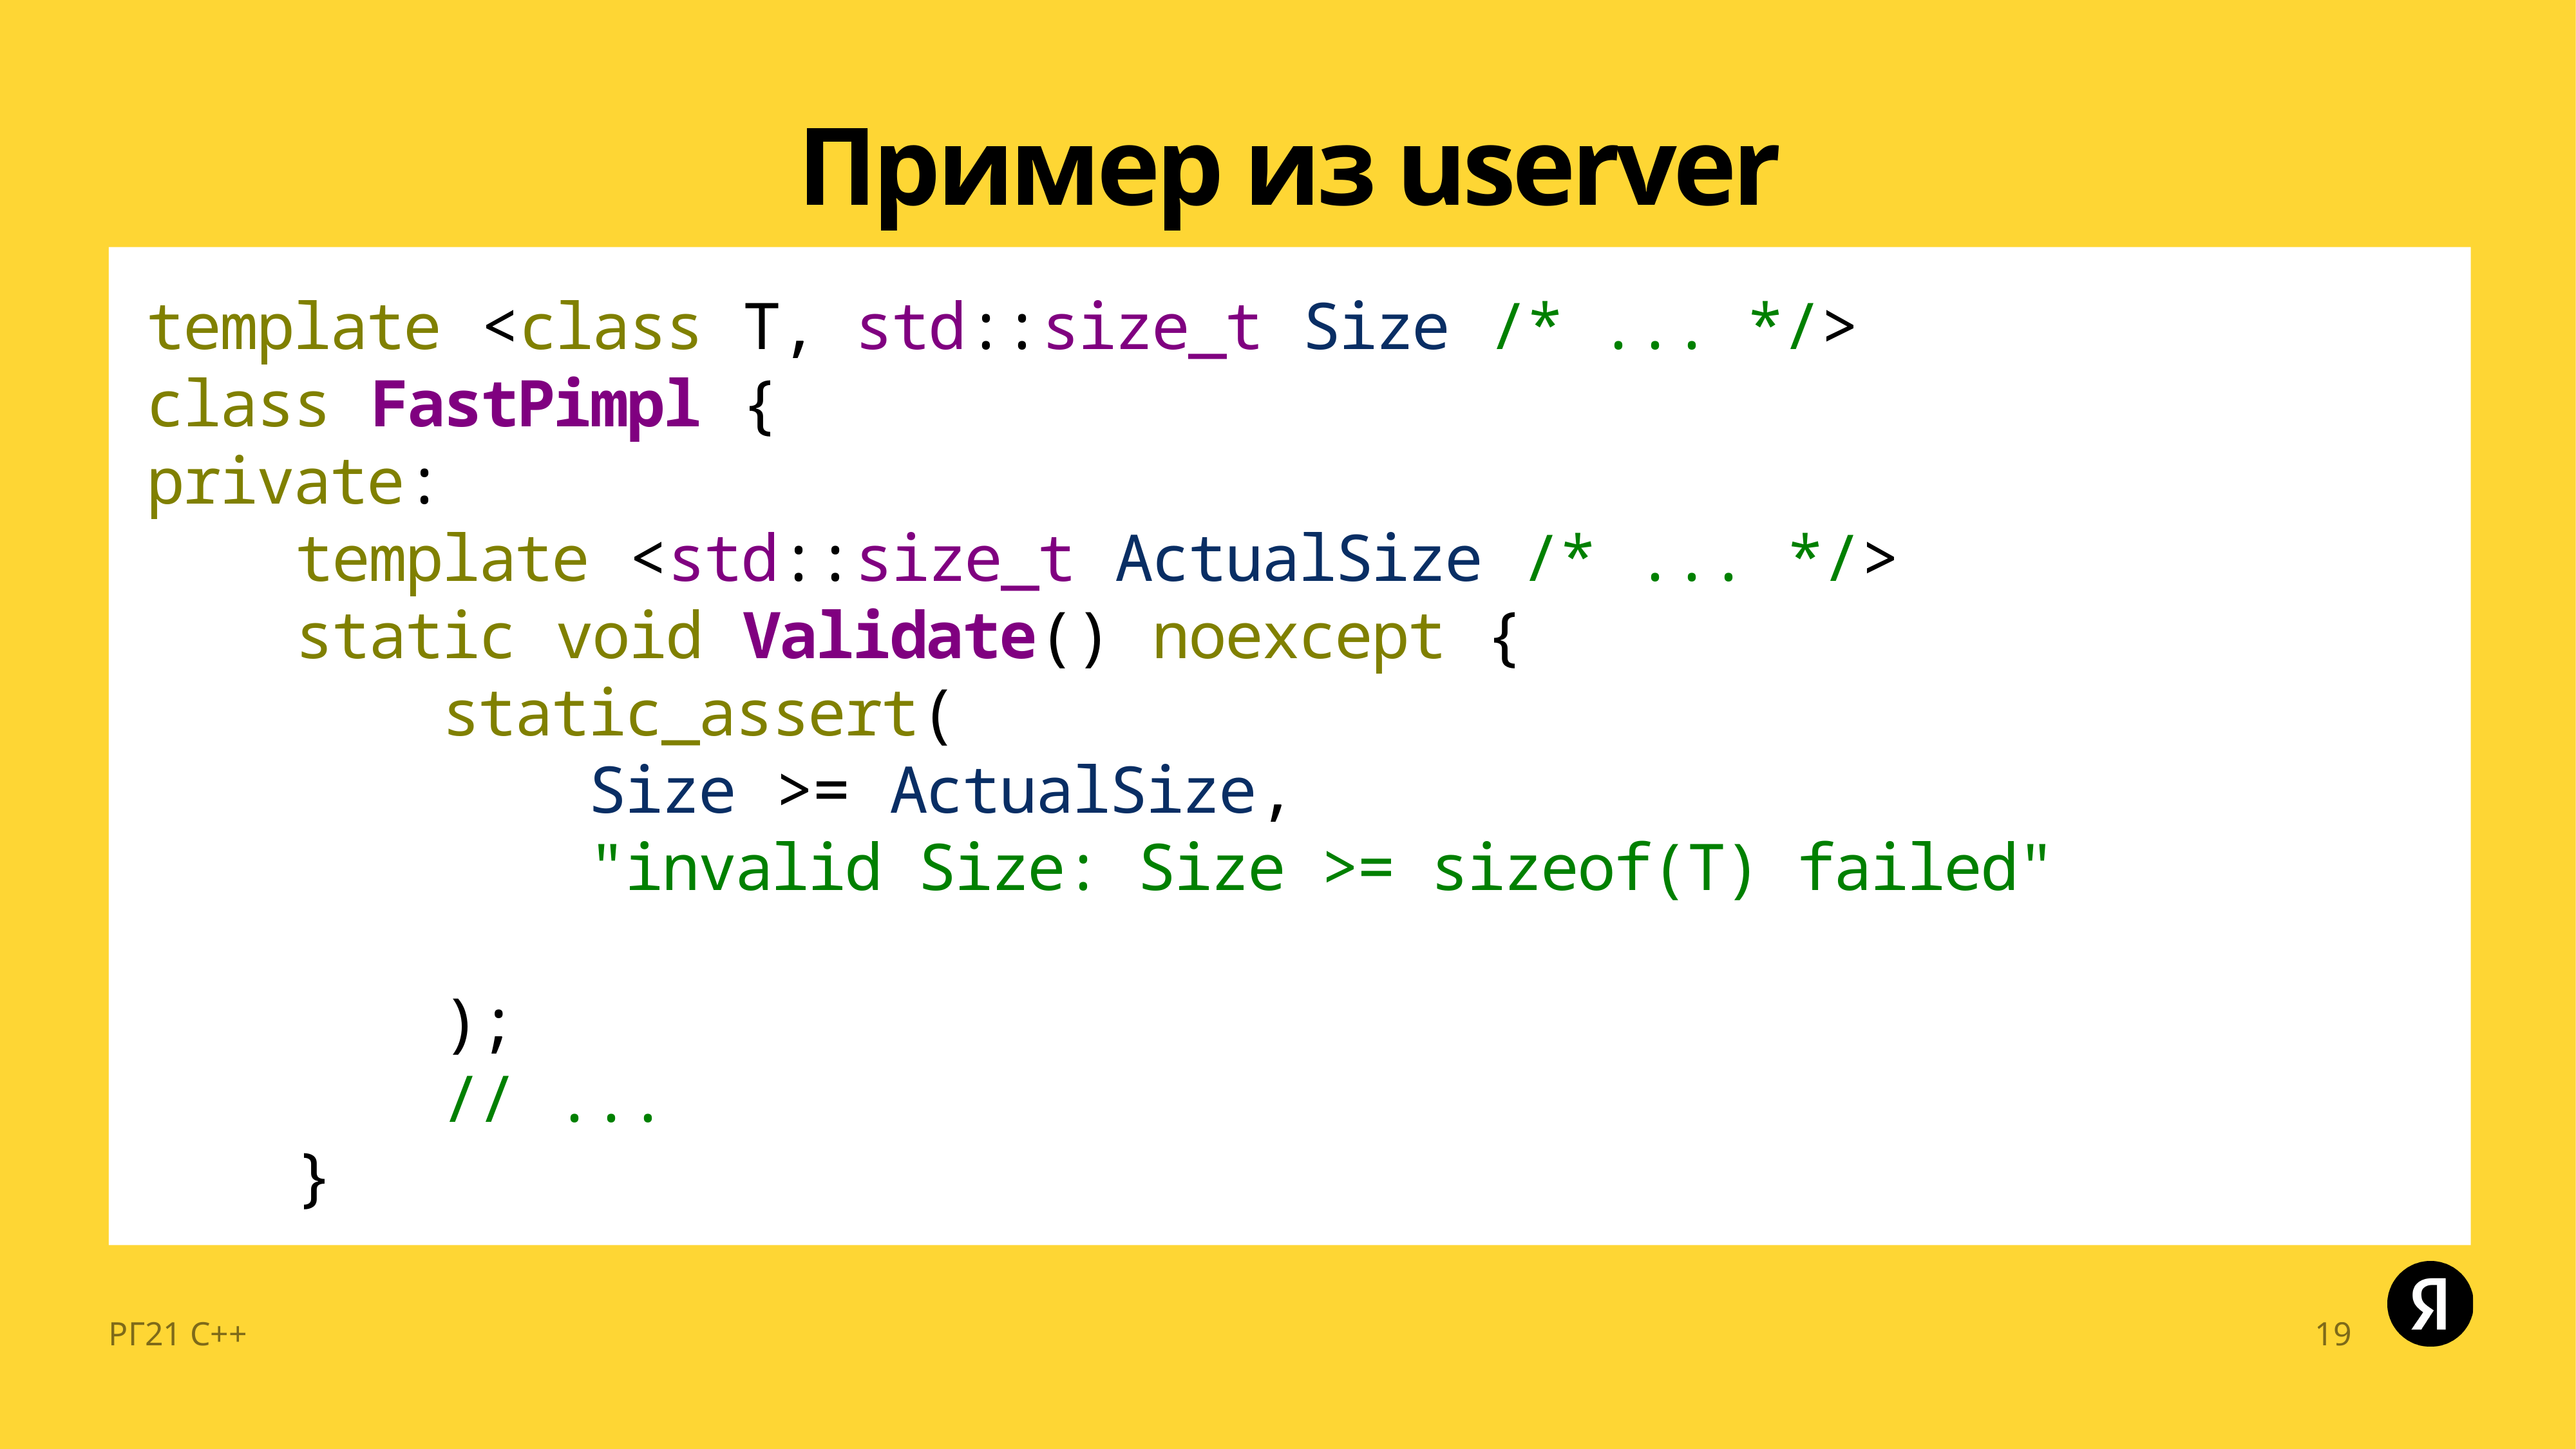

Пример из userver
# template <class T, std::size_t Size /* ... */>
class FastPimpl {
private:
 template <std::size_t ActualSize /* ... */>
 static void Validate() noexcept {
 static_assert(
 Size >= ActualSize,
 "invalid Size: Size >= sizeof(T) failed"
 );
 // ...
 }
РГ21 C++
19